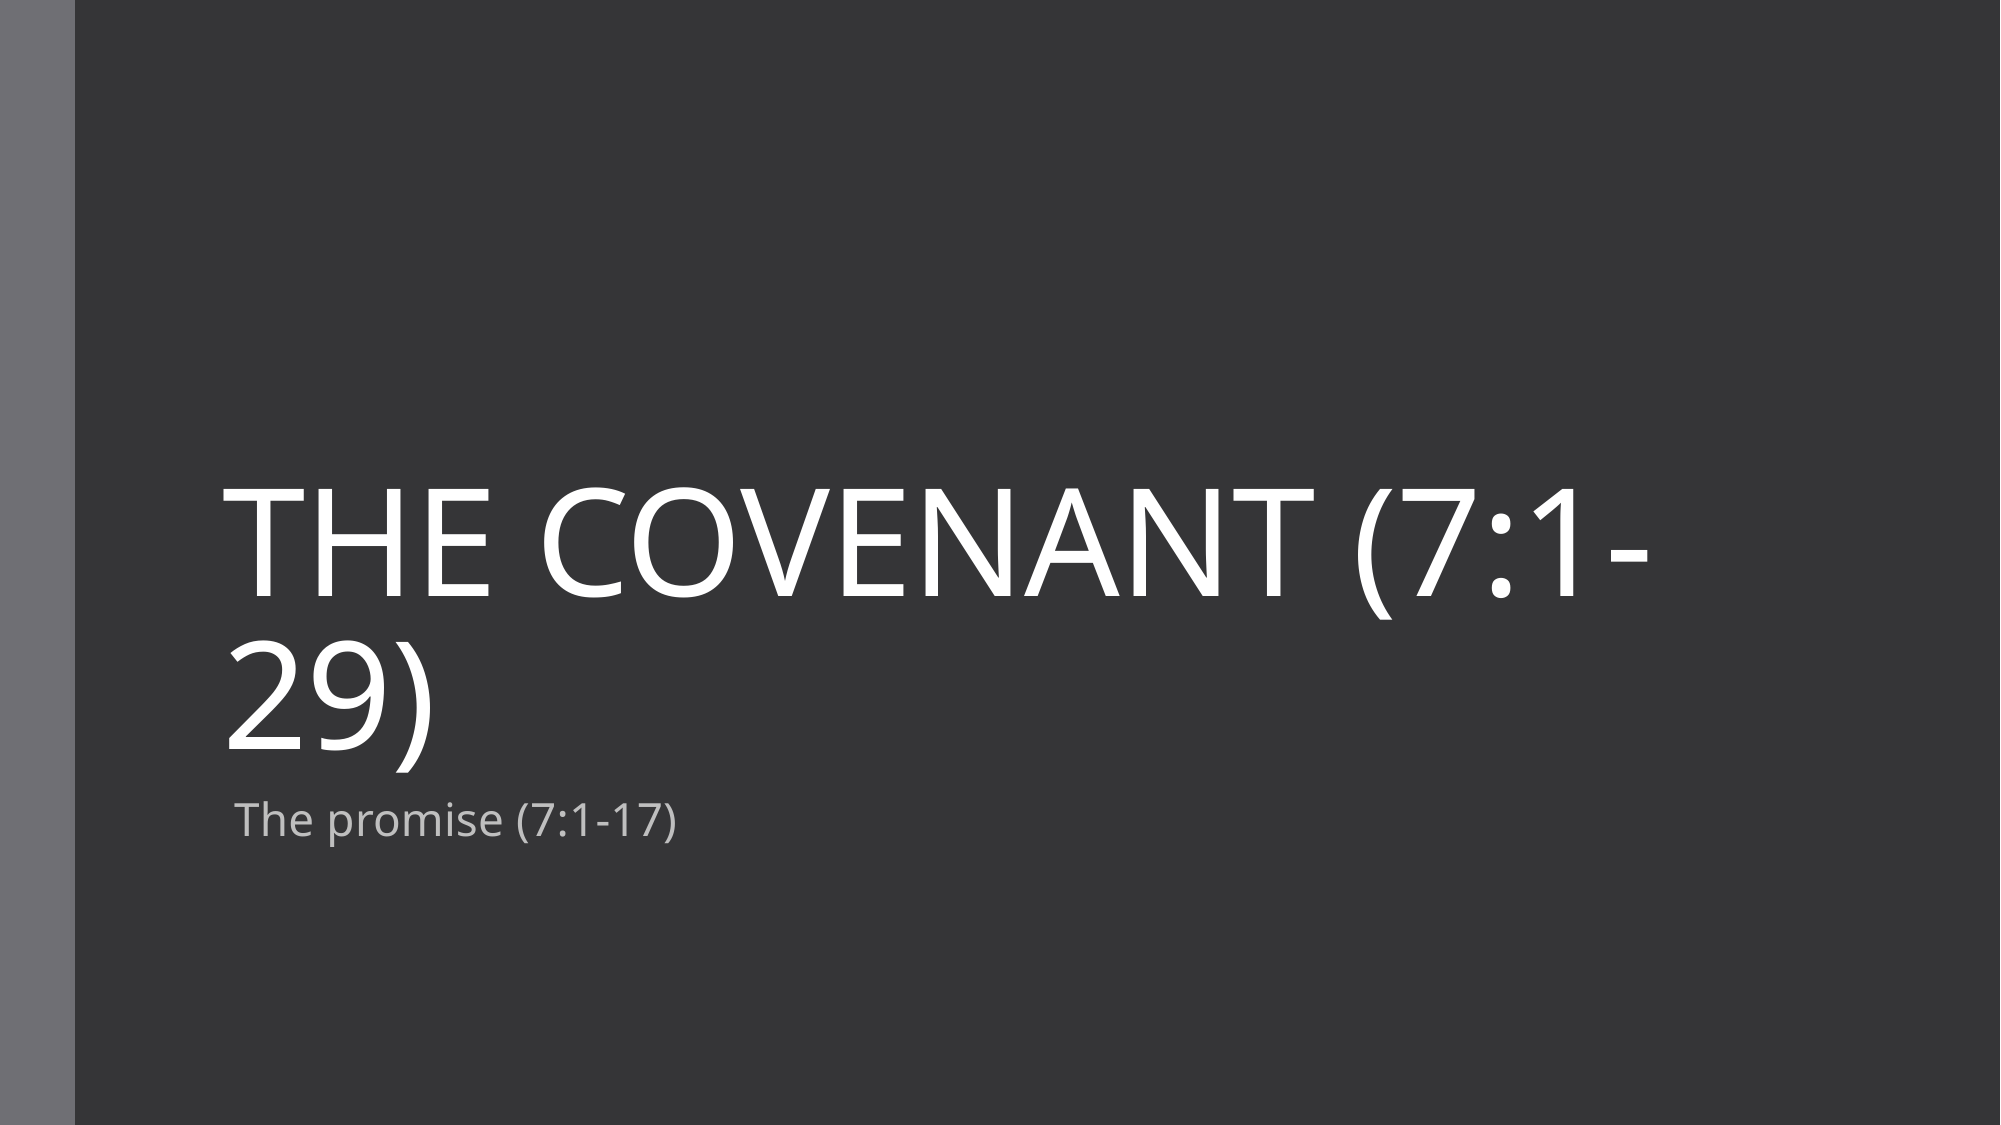

# THE COVENANT (7:1-29)
 The promise (7:1-17)